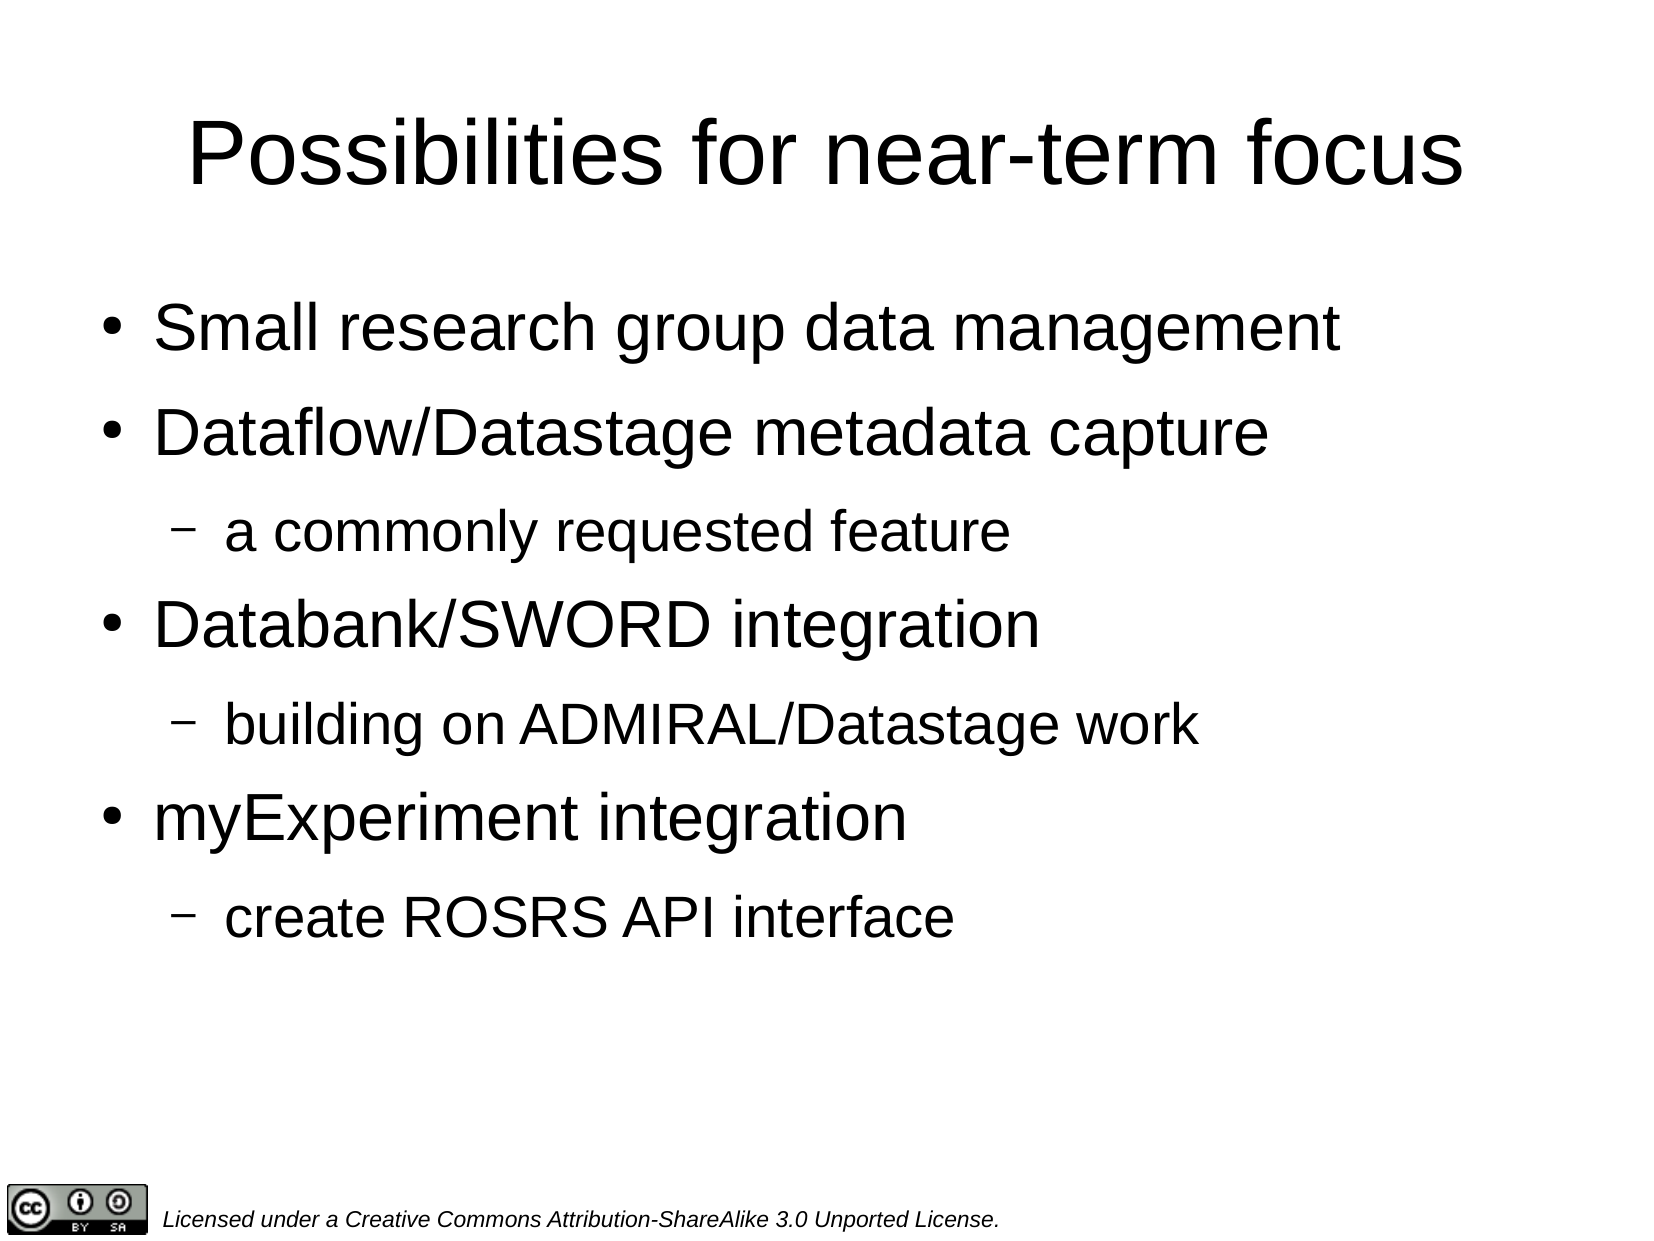

# Possibilities for near-term focus
Small research group data management
Dataflow/Datastage metadata capture
a commonly requested feature
Databank/SWORD integration
building on ADMIRAL/Datastage work
myExperiment integration
create ROSRS API interface